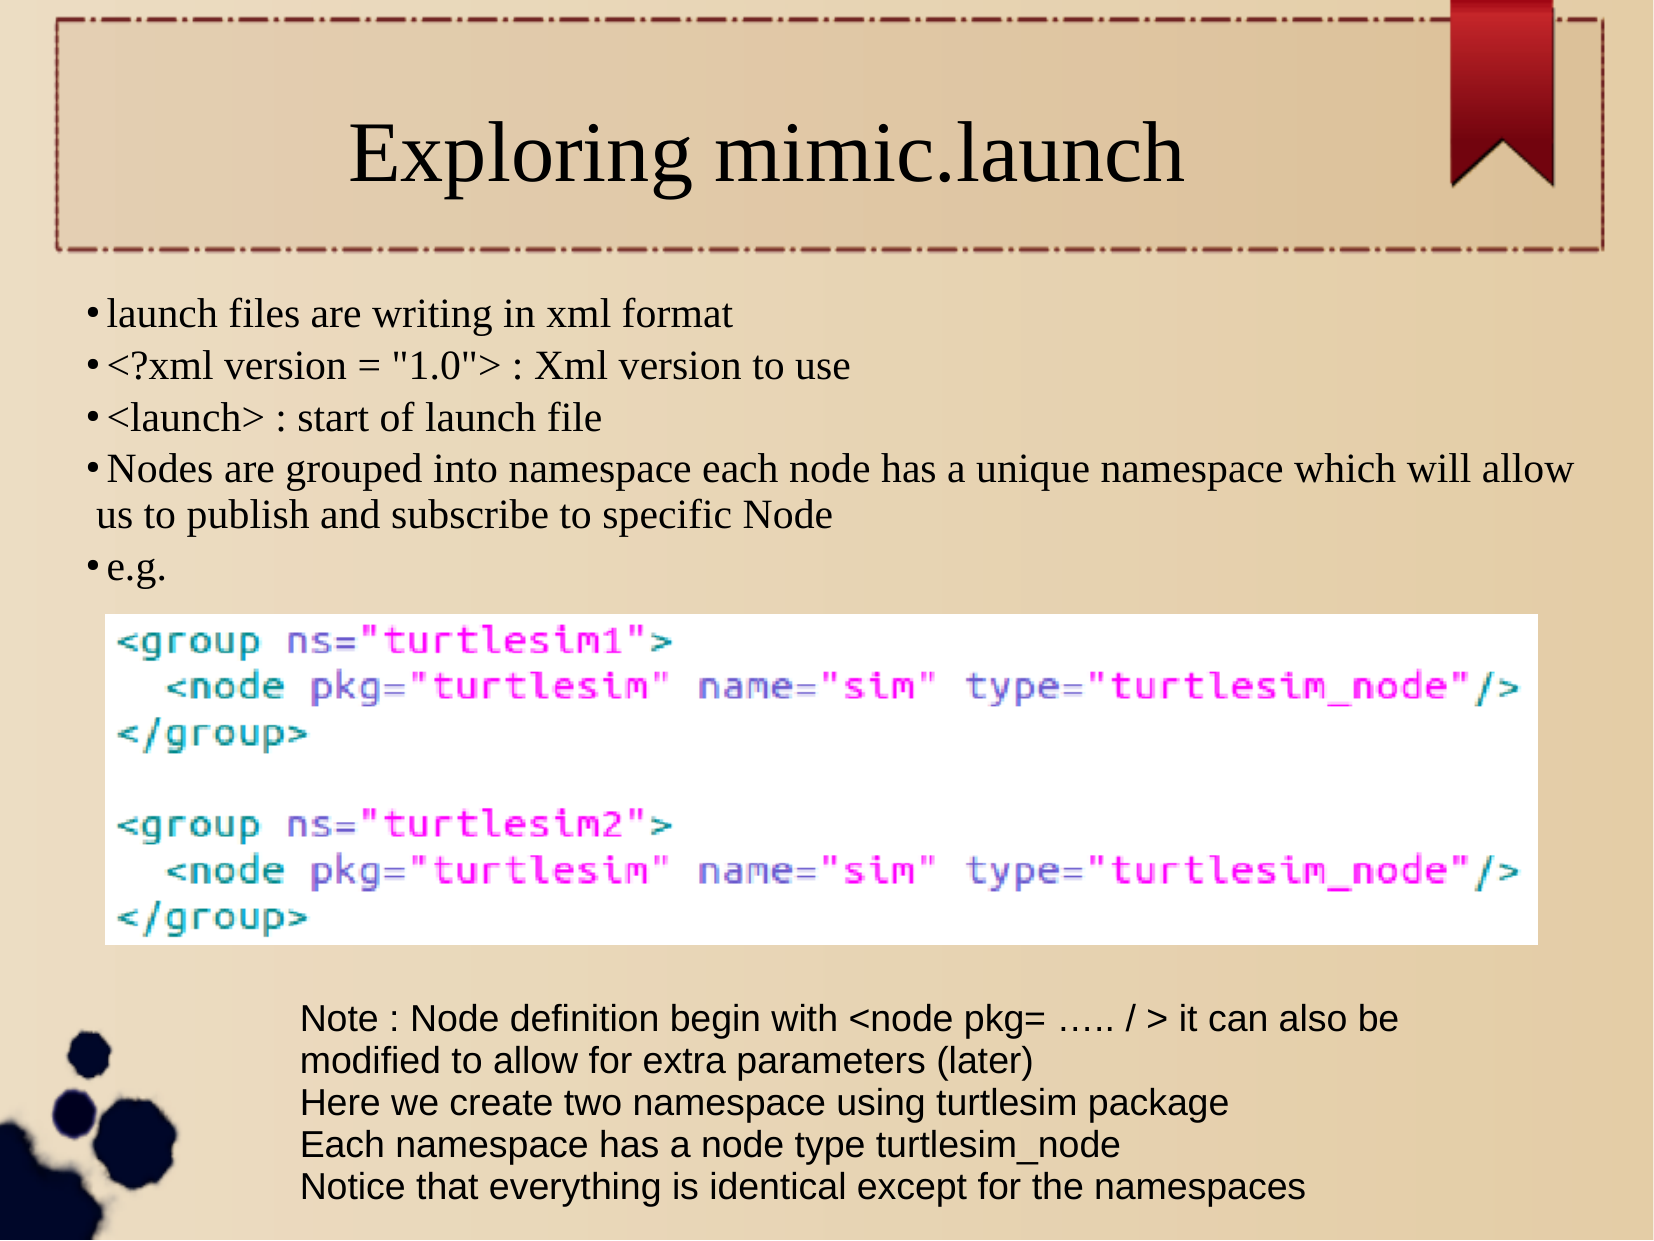

# Exploring mimic.launch
 launch files are writing in xml format
 <?xml version = "1.0"> : Xml version to use
 <launch> : start of launch file
 Nodes are grouped into namespace each node has a unique namespace which will allow us to publish and subscribe to specific Node
 e.g.
Note : Node definition begin with <node pkg= ….. / > it can also be modified to allow for extra parameters (later)
Here we create two namespace using turtlesim package
Each namespace has a node type turtlesim_node
Notice that everything is identical except for the namespaces